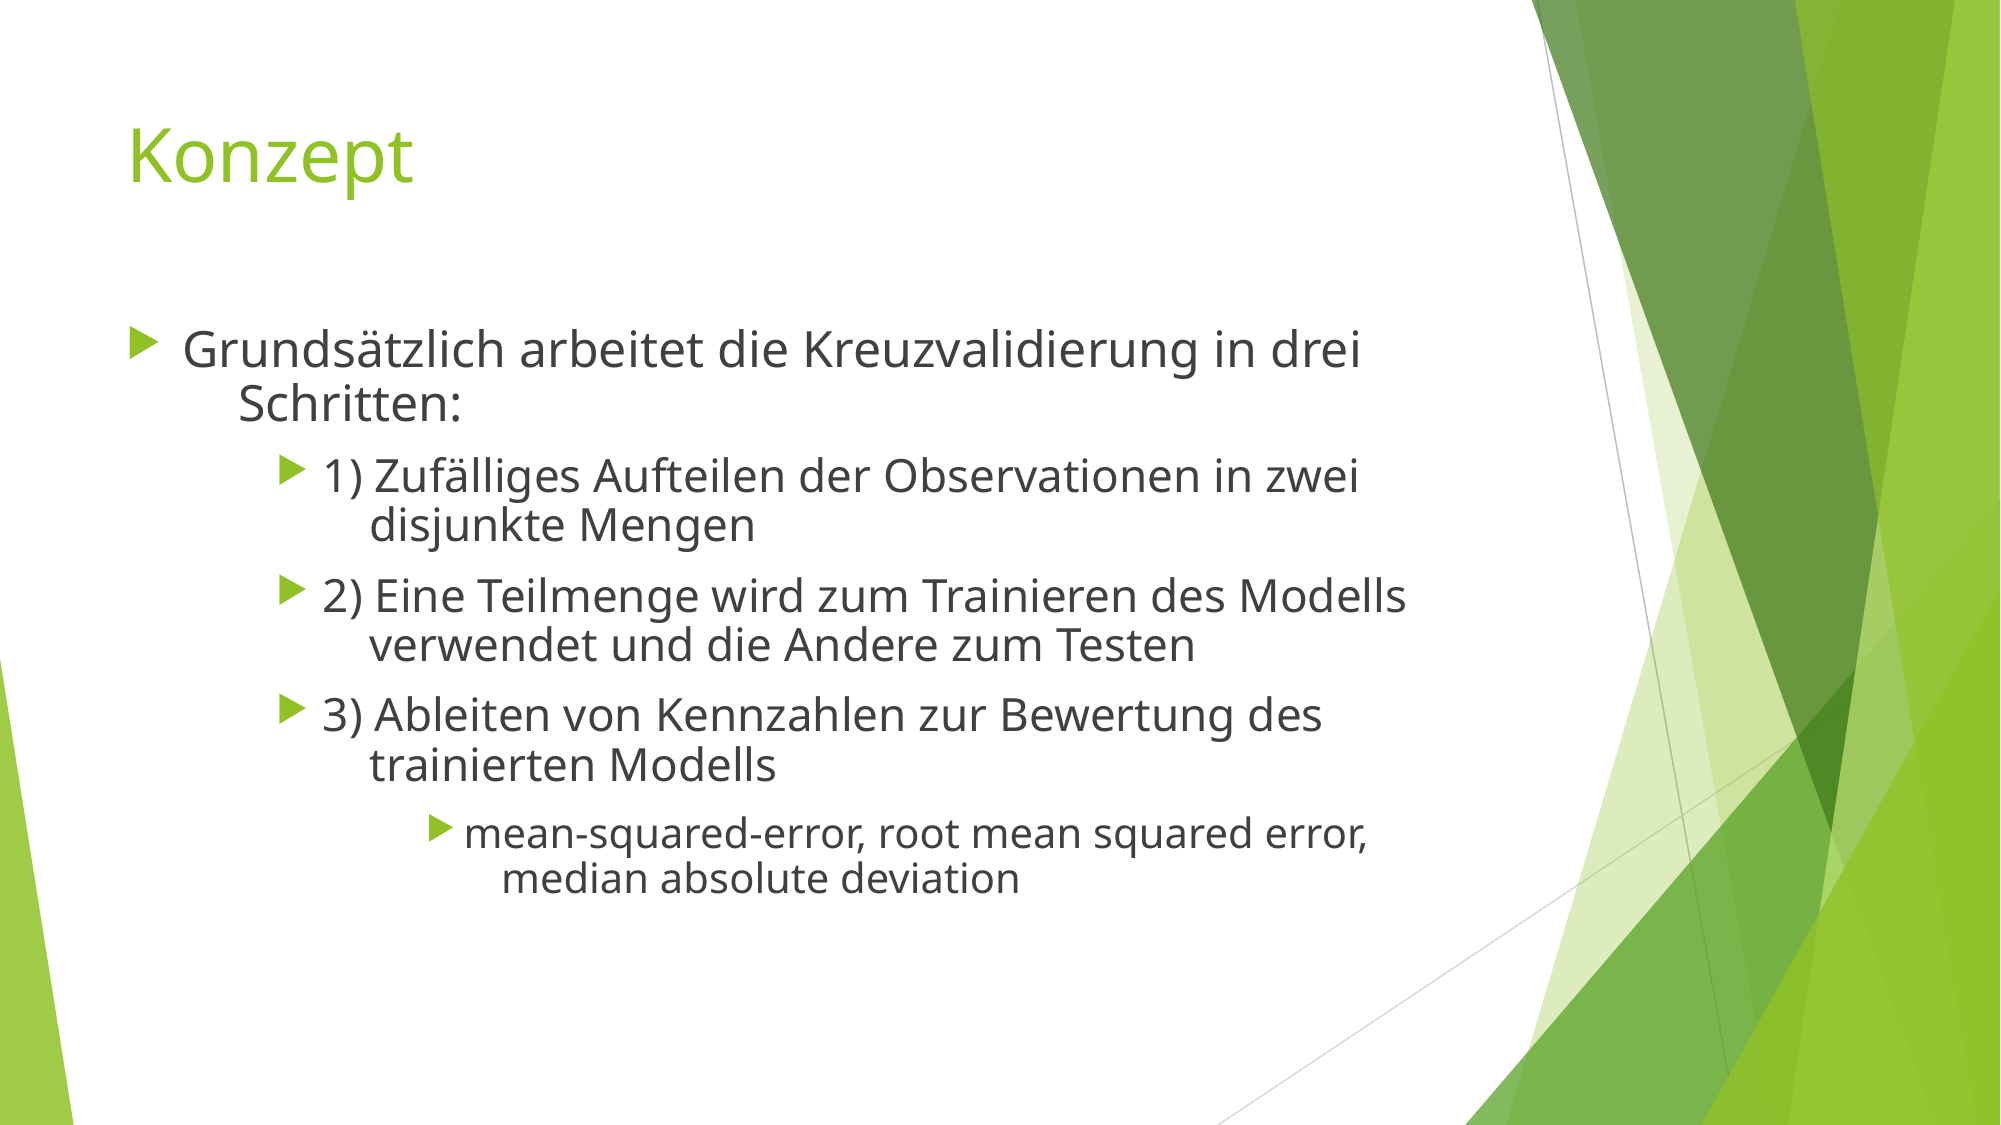

# Konzept
Grundsätzlich arbeitet die Kreuzvalidierung in drei Schritten:
1) Zufälliges Aufteilen der Observationen in zwei disjunkte Mengen
2) Eine Teilmenge wird zum Trainieren des Modells verwendet und die Andere zum Testen
3) Ableiten von Kennzahlen zur Bewertung des trainierten Modells
mean-squared-error, root mean squared error, median absolute deviation